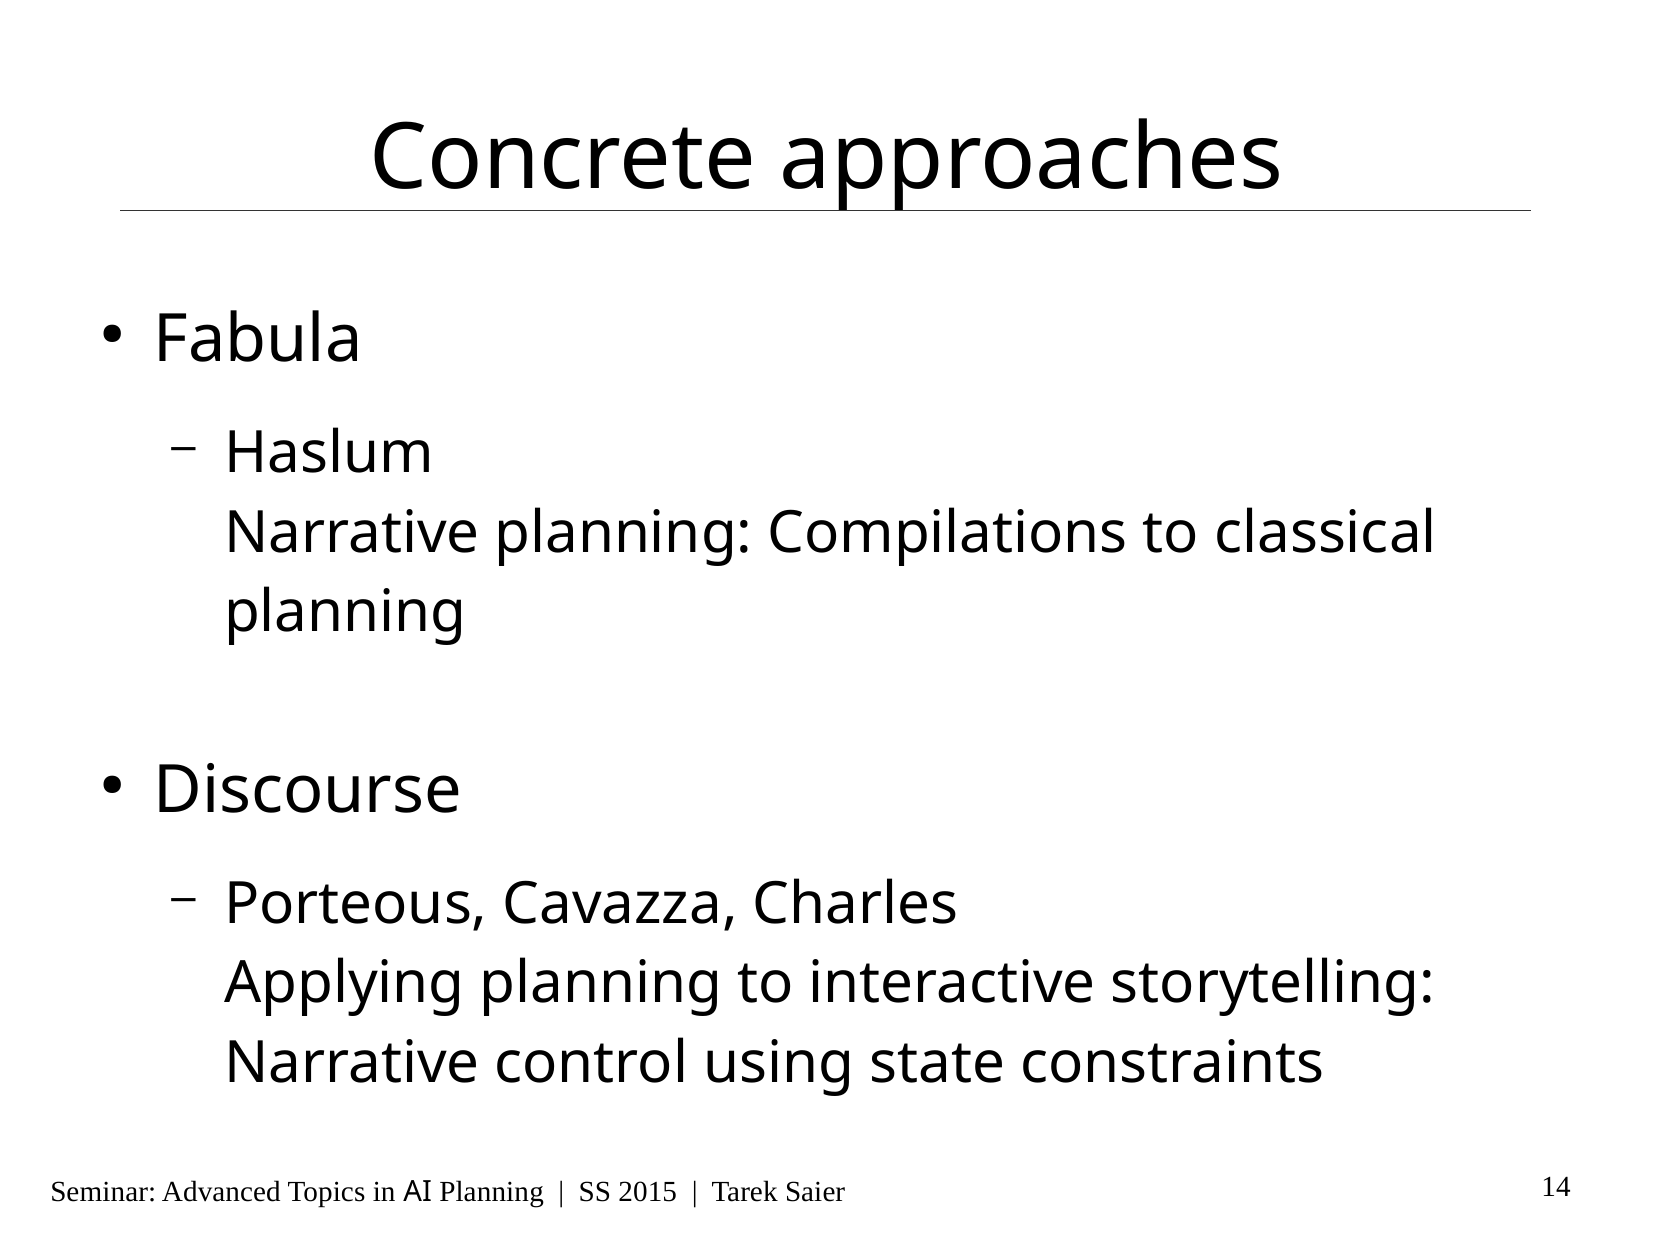

# Concrete approaches
Fabula
Haslum
Narrative planning: Compilations to classical planning
Discourse
Porteous, Cavazza, Charles
Applying planning to interactive storytelling: Narrative control using state constraints
14